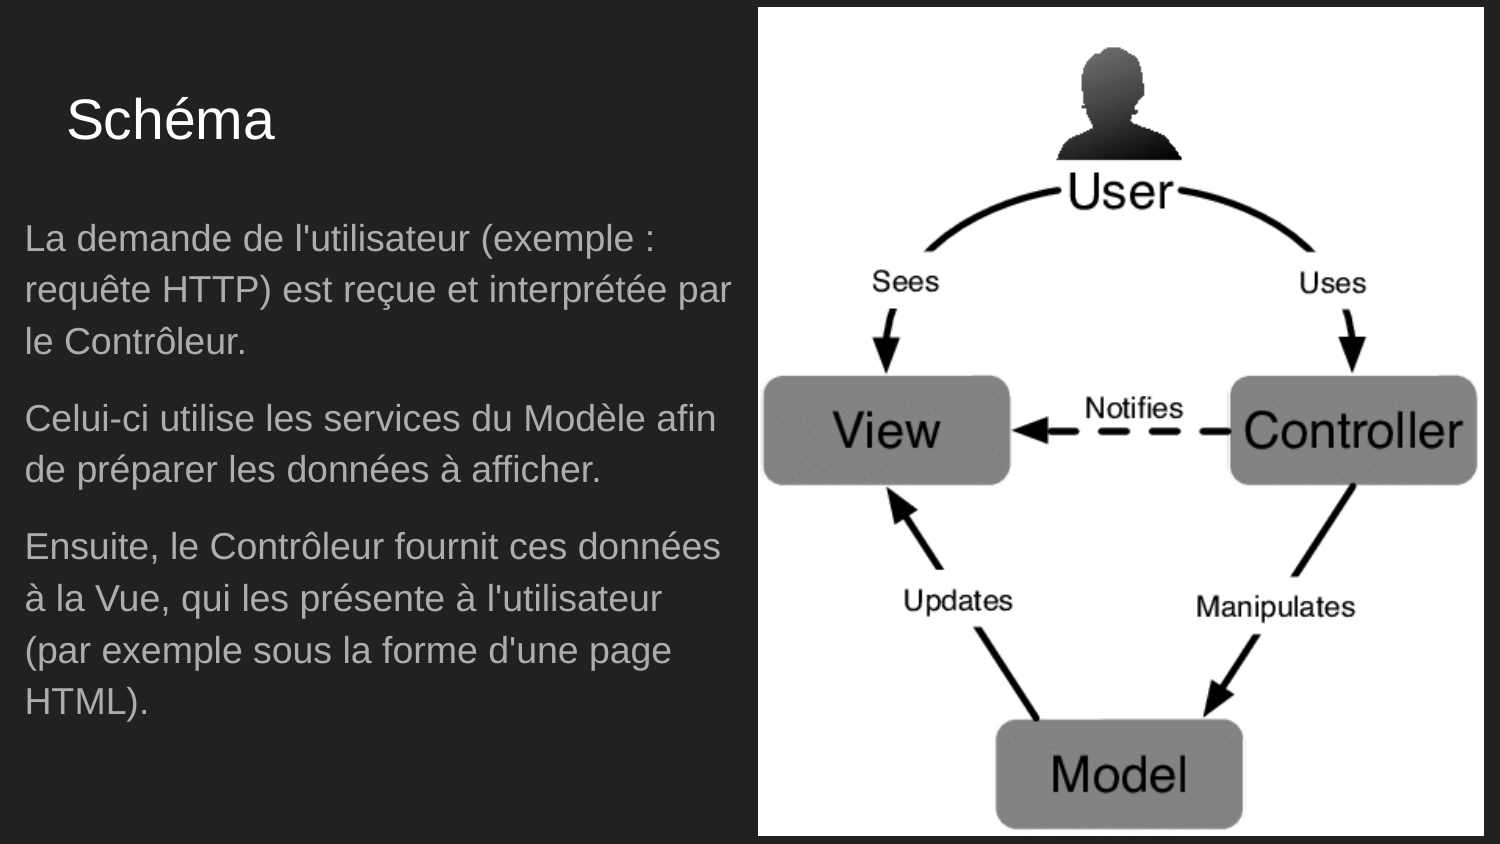

# Schéma
La demande de l'utilisateur (exemple : requête HTTP) est reçue et interprétée par le Contrôleur.
Celui-ci utilise les services du Modèle afin de préparer les données à afficher.
Ensuite, le Contrôleur fournit ces données à la Vue, qui les présente à l'utilisateur (par exemple sous la forme d'une page HTML).